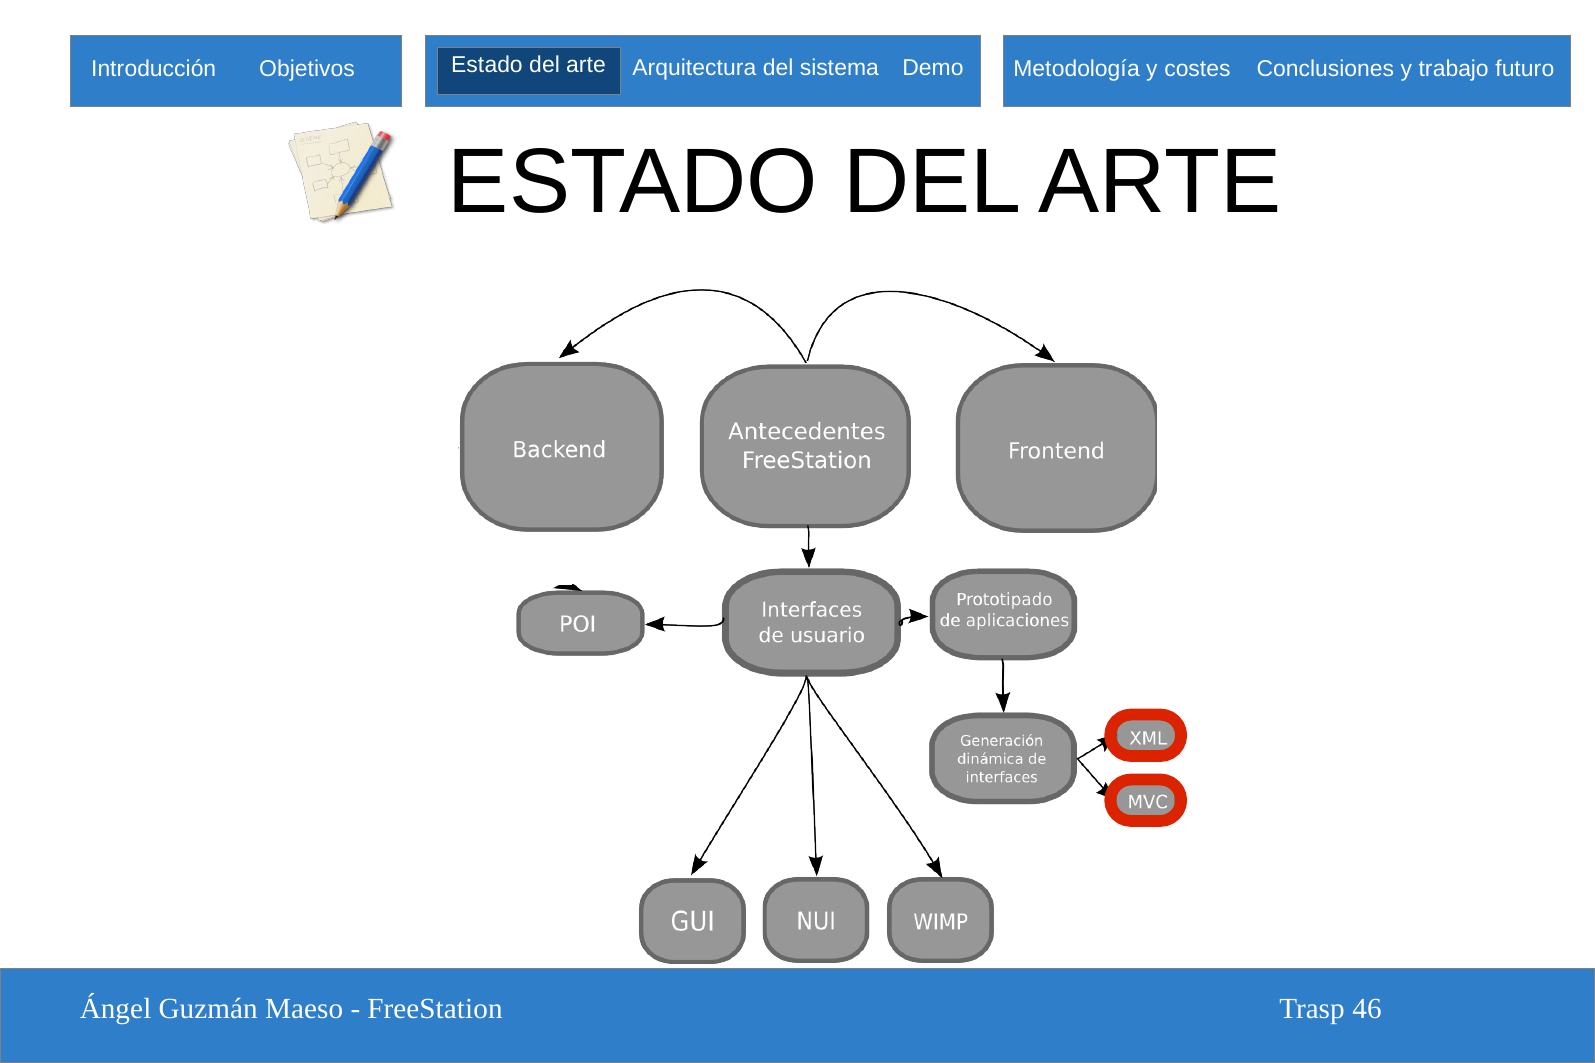

Metodología y costes
Conclusiones y trabajo futuro
Introducción
# Objetivos
Estado del arte
Estado del arte
Arquitectura del sistema
Arquitectura del sistema
Demo
Demo
ESTADO DEL ARTE
46